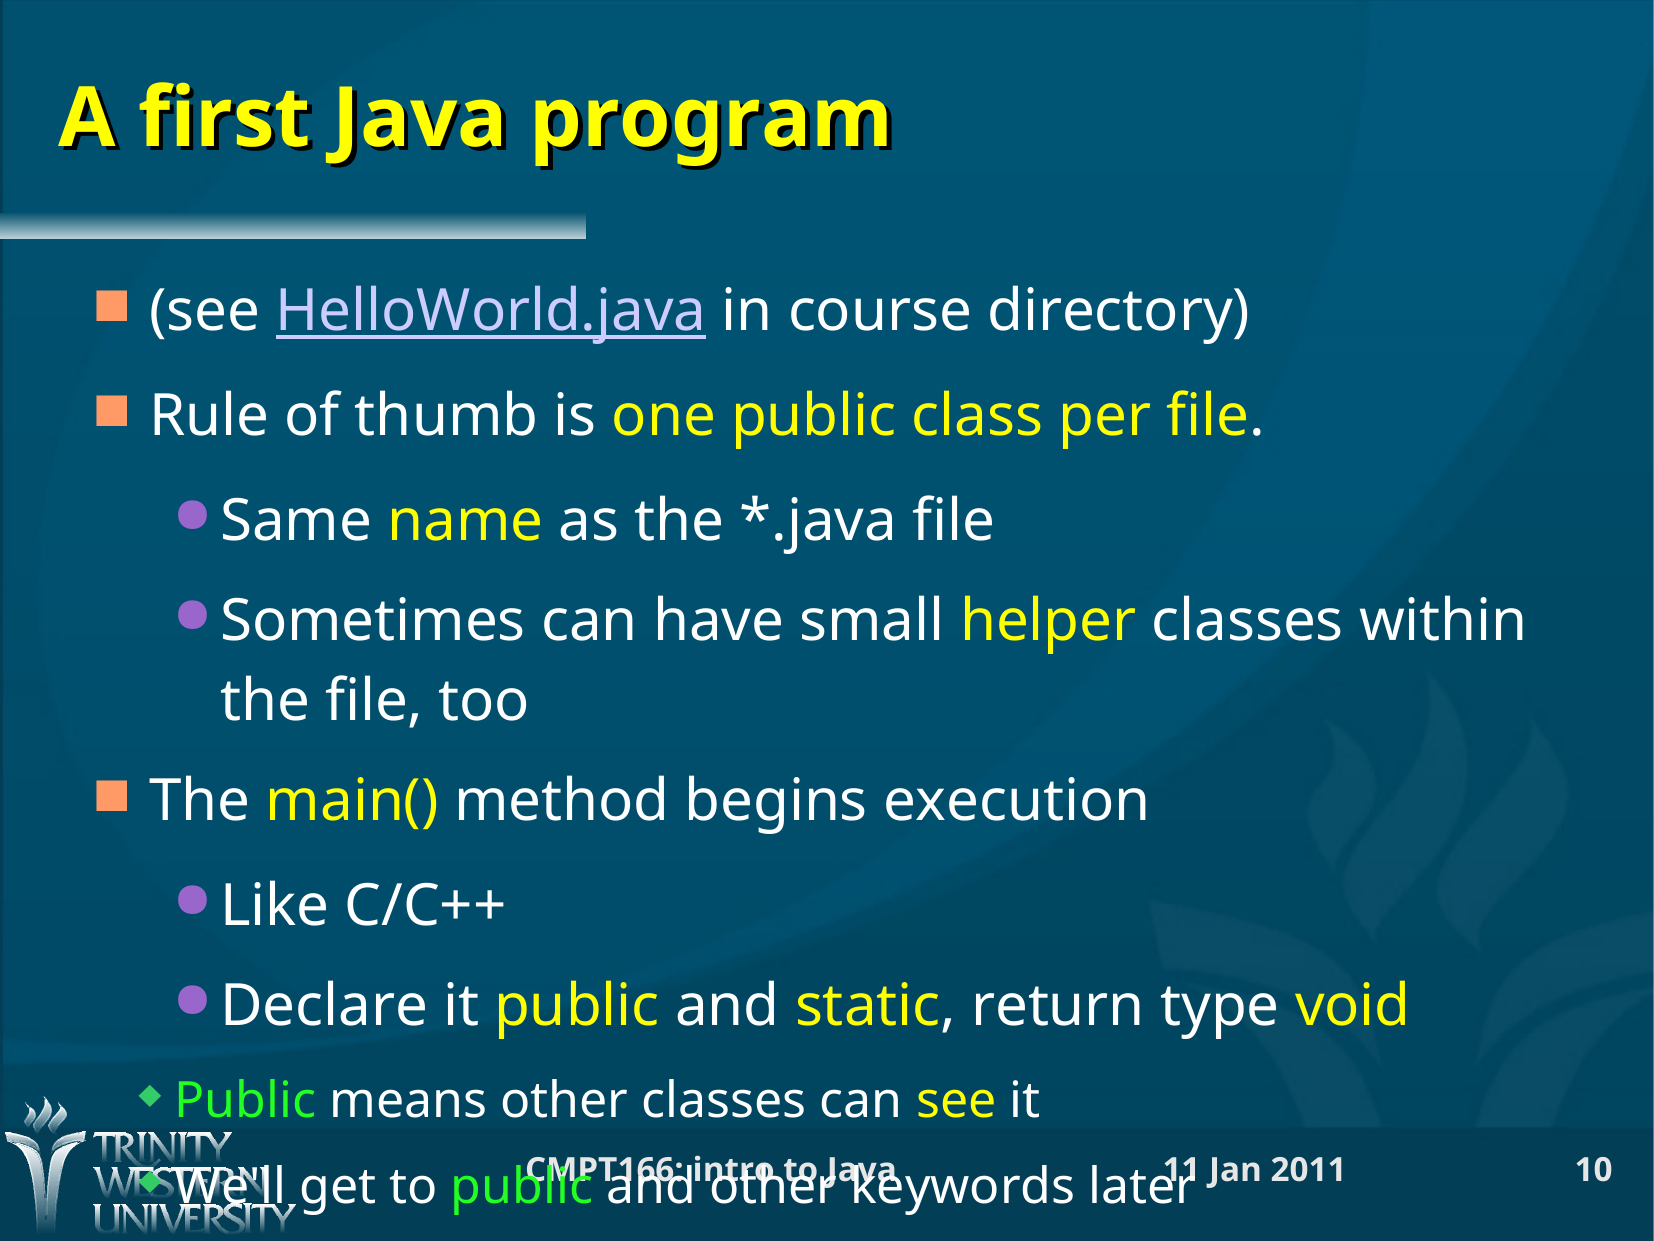

# A first Java program
(see HelloWorld.java in course directory)
Rule of thumb is one public class per file.
Same name as the *.java file
Sometimes can have small helper classes within the file, too
The main() method begins execution
Like C/C++
Declare it public and static, return type void
Public means other classes can see it
We'll get to public and other keywords later
CMPT166: intro to Java
11 Jan 2011
10